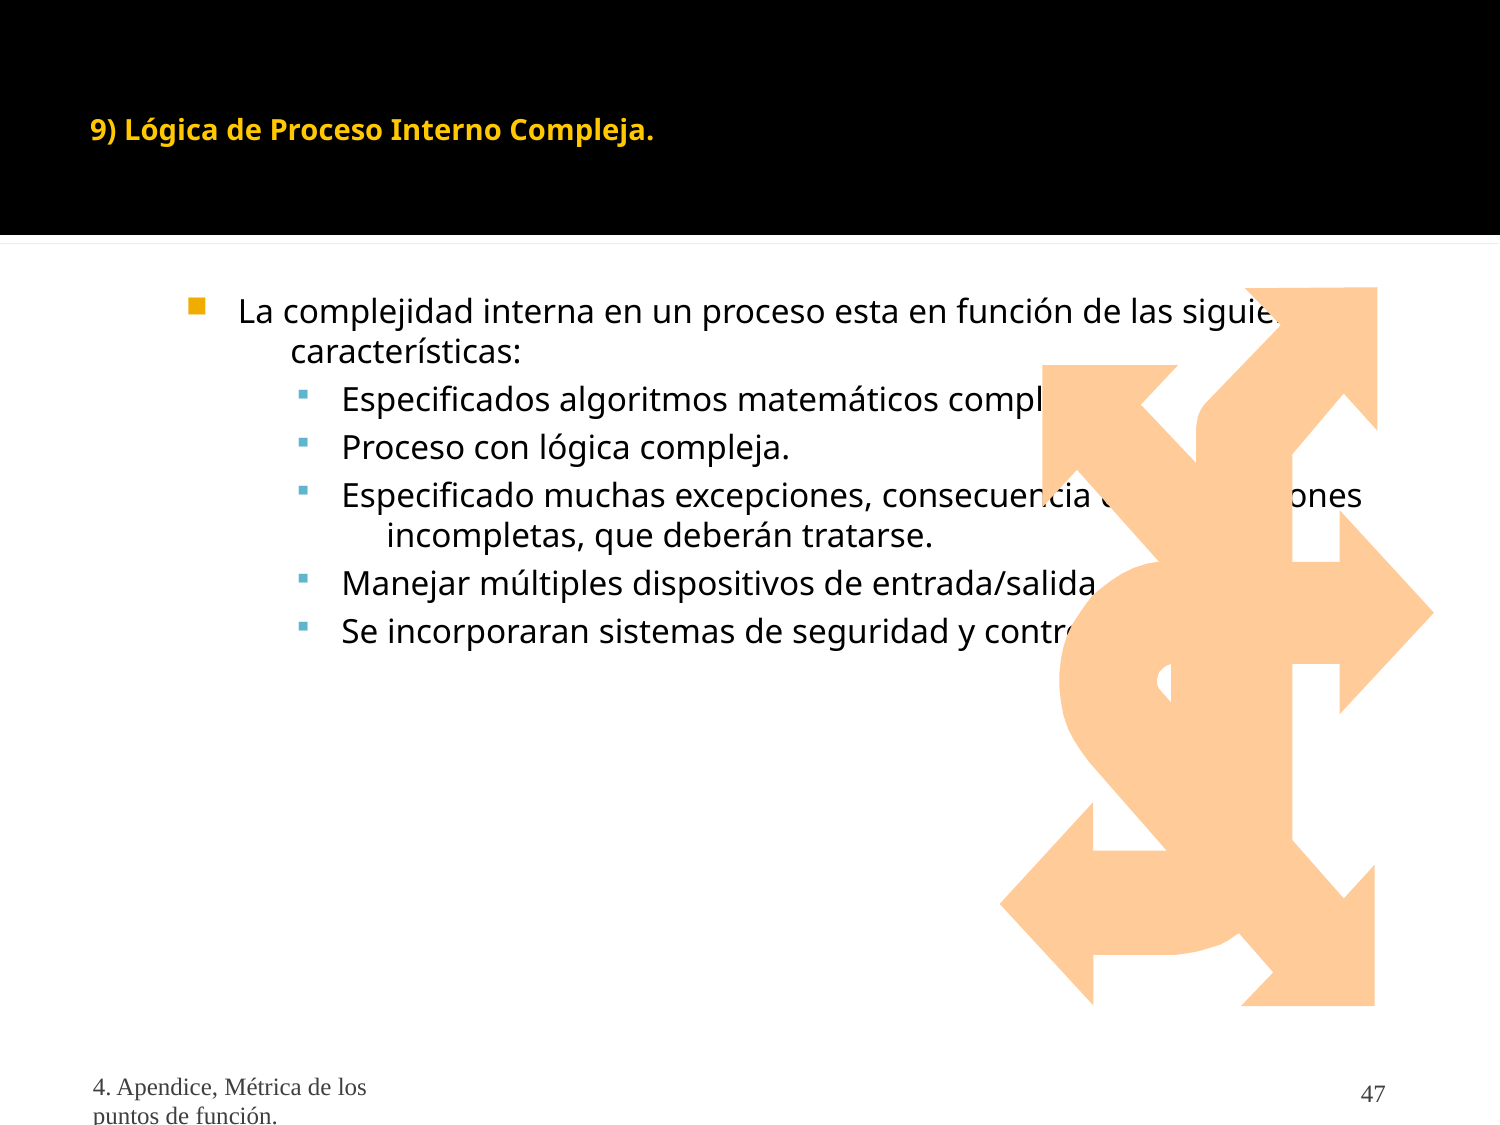

# 9) Lógica de Proceso Interno Compleja.
La complejidad interna en un proceso esta en función de las siguientes características:
Especificados algoritmos matemáticos complejos.
Proceso con lógica compleja.
Especificado muchas excepciones, consecuencia de transacciones incompletas, que deberán tratarse.
Manejar múltiples dispositivos de entrada/salida.
Se incorporaran sistemas de seguridad y control.
4. Apendice, Métrica de los puntos de función.
47